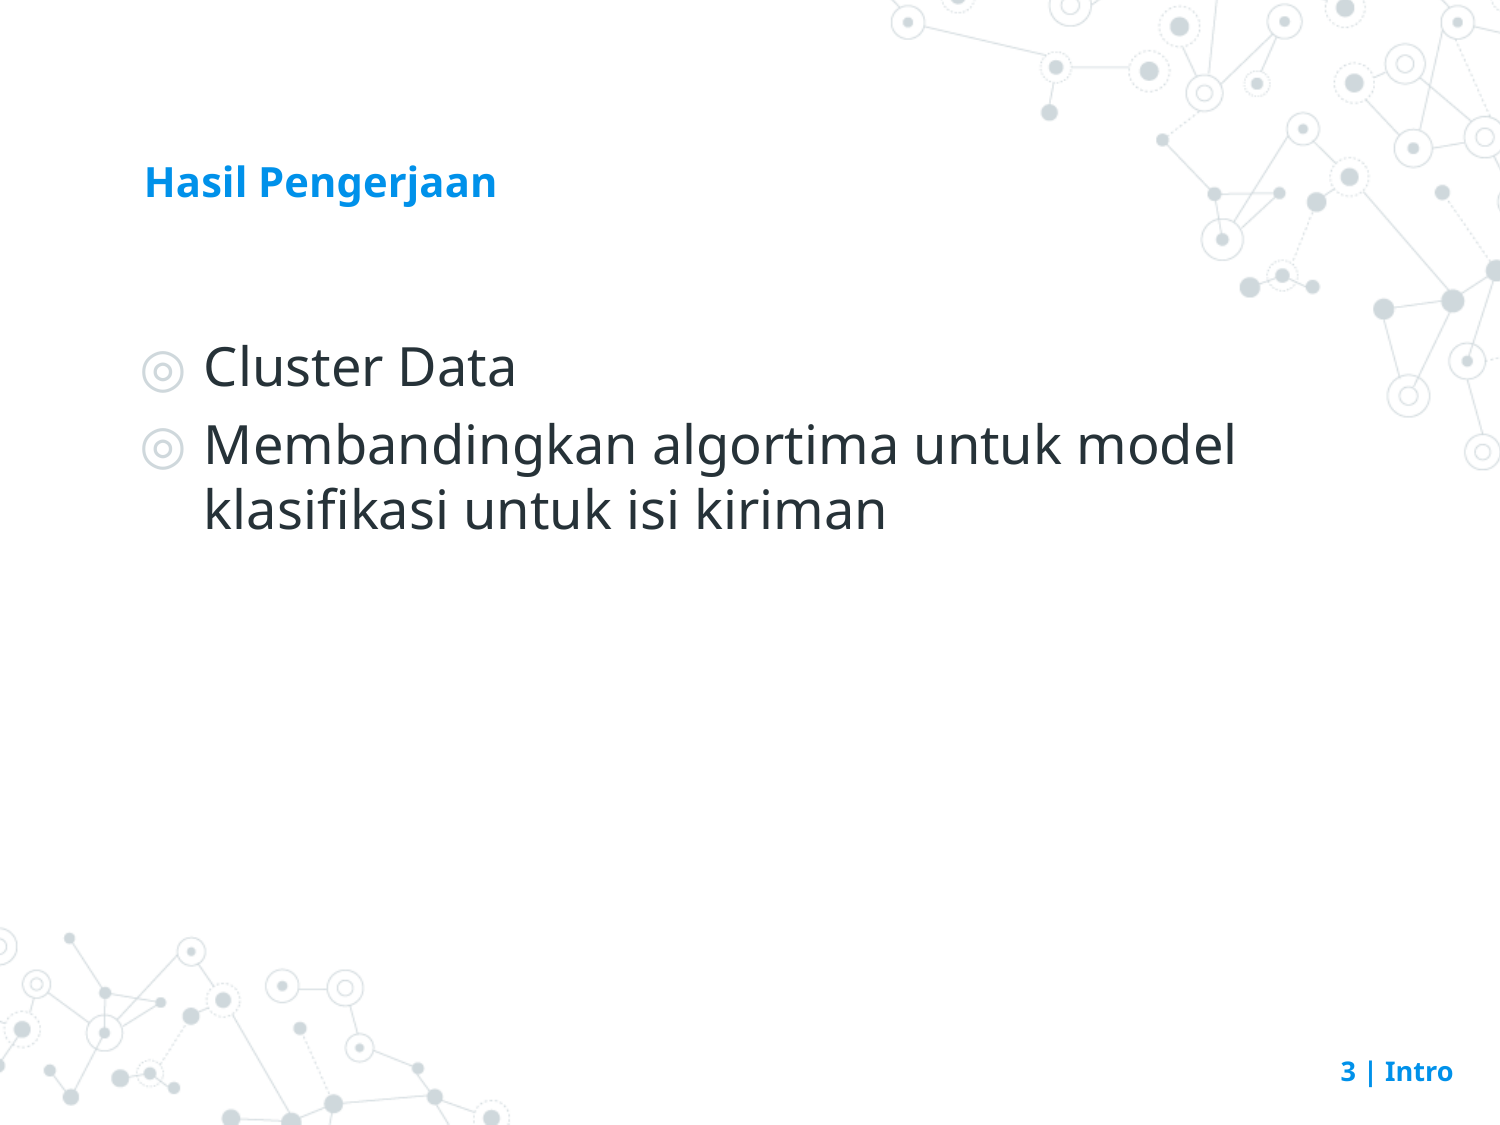

# Hasil Pengerjaan
Cluster Data
Membandingkan algortima untuk model klasifikasi untuk isi kiriman
 | Intro